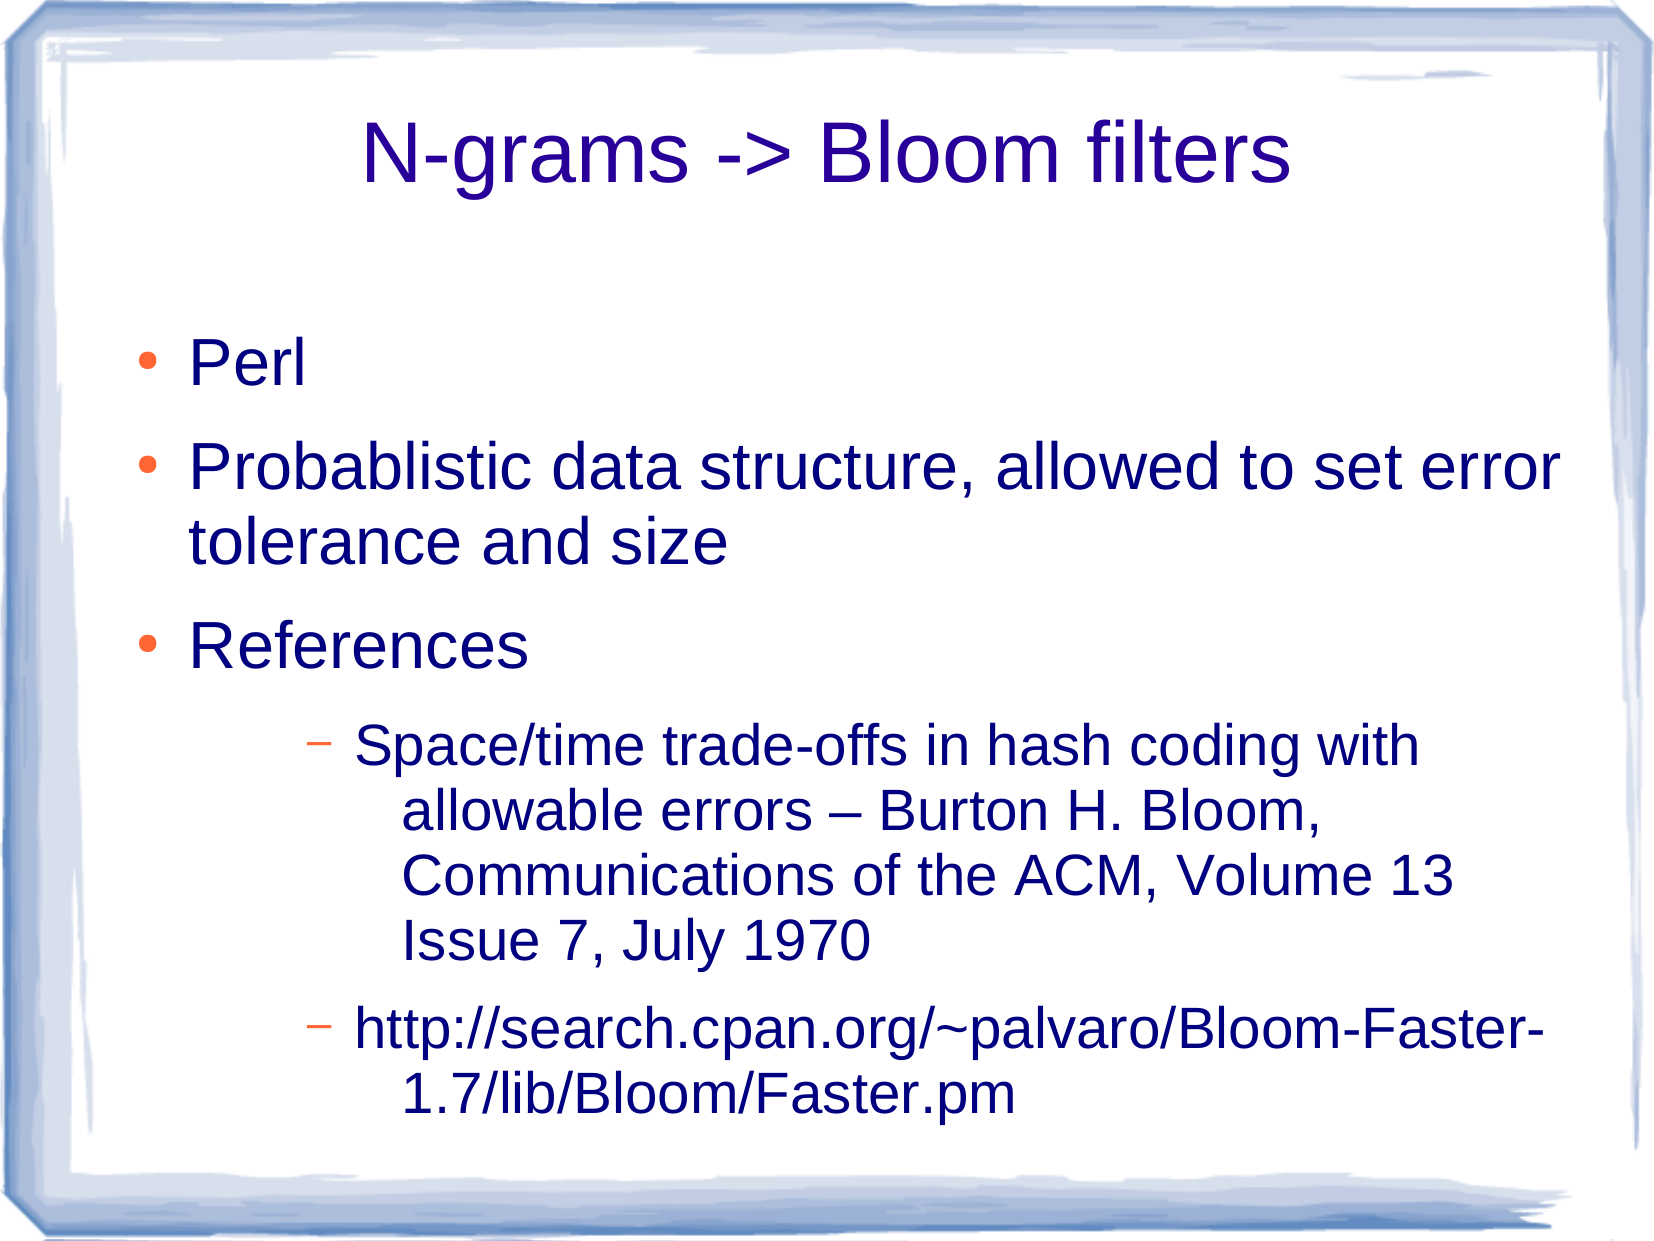

# N-grams -> Bloom filters
Perl
Probablistic data structure, allowed to set error tolerance and size
References
Space/time trade-offs in hash coding with allowable errors – Burton H. Bloom, Communications of the ACM, Volume 13 Issue 7, July 1970
http://search.cpan.org/~palvaro/Bloom-Faster-1.7/lib/Bloom/Faster.pm